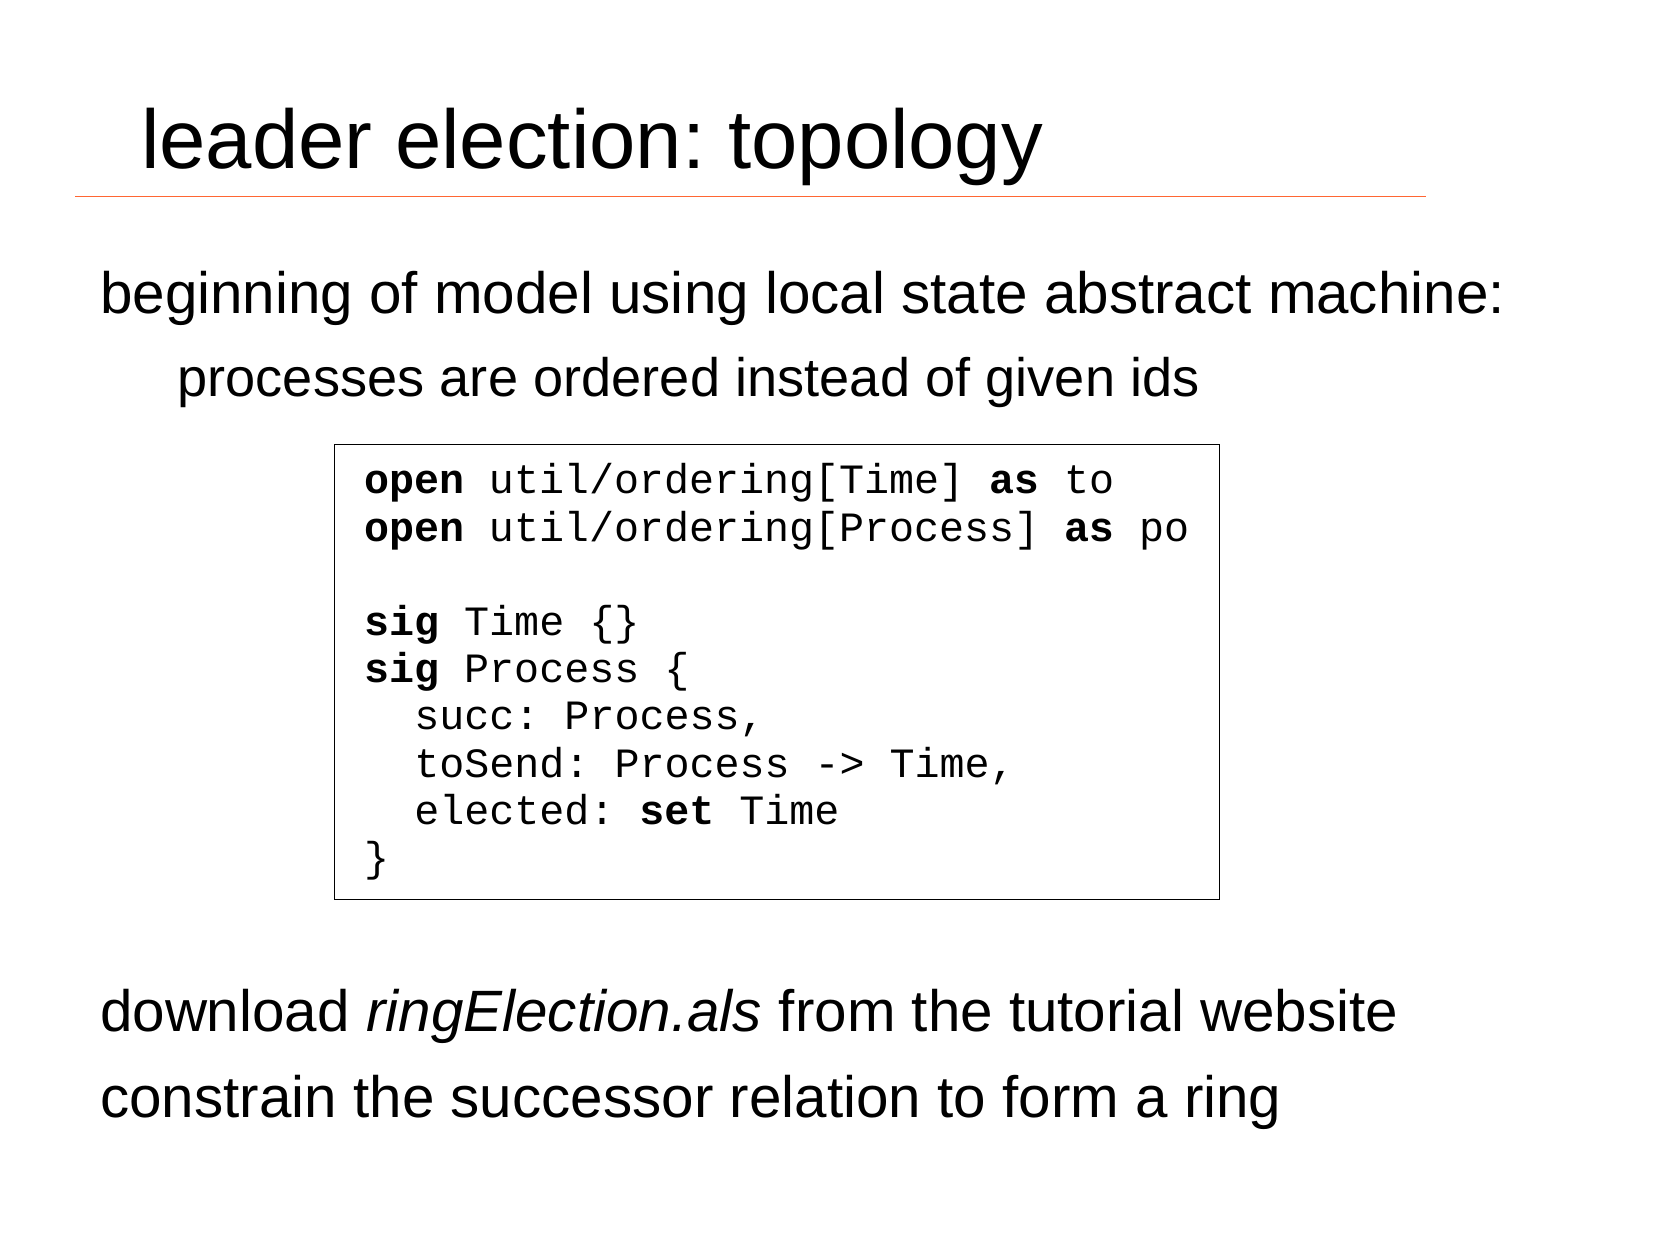

# leader election: topology
beginning of model using local state abstract machine:
processes are ordered instead of given ids
download ringElection.als from the tutorial website
constrain the successor relation to form a ring
open util/ordering[Time] as to
open util/ordering[Process] as po
sig Time {}
sig Process {
 succ: Process,
 toSend: Process -> Time,
 elected: set Time
}